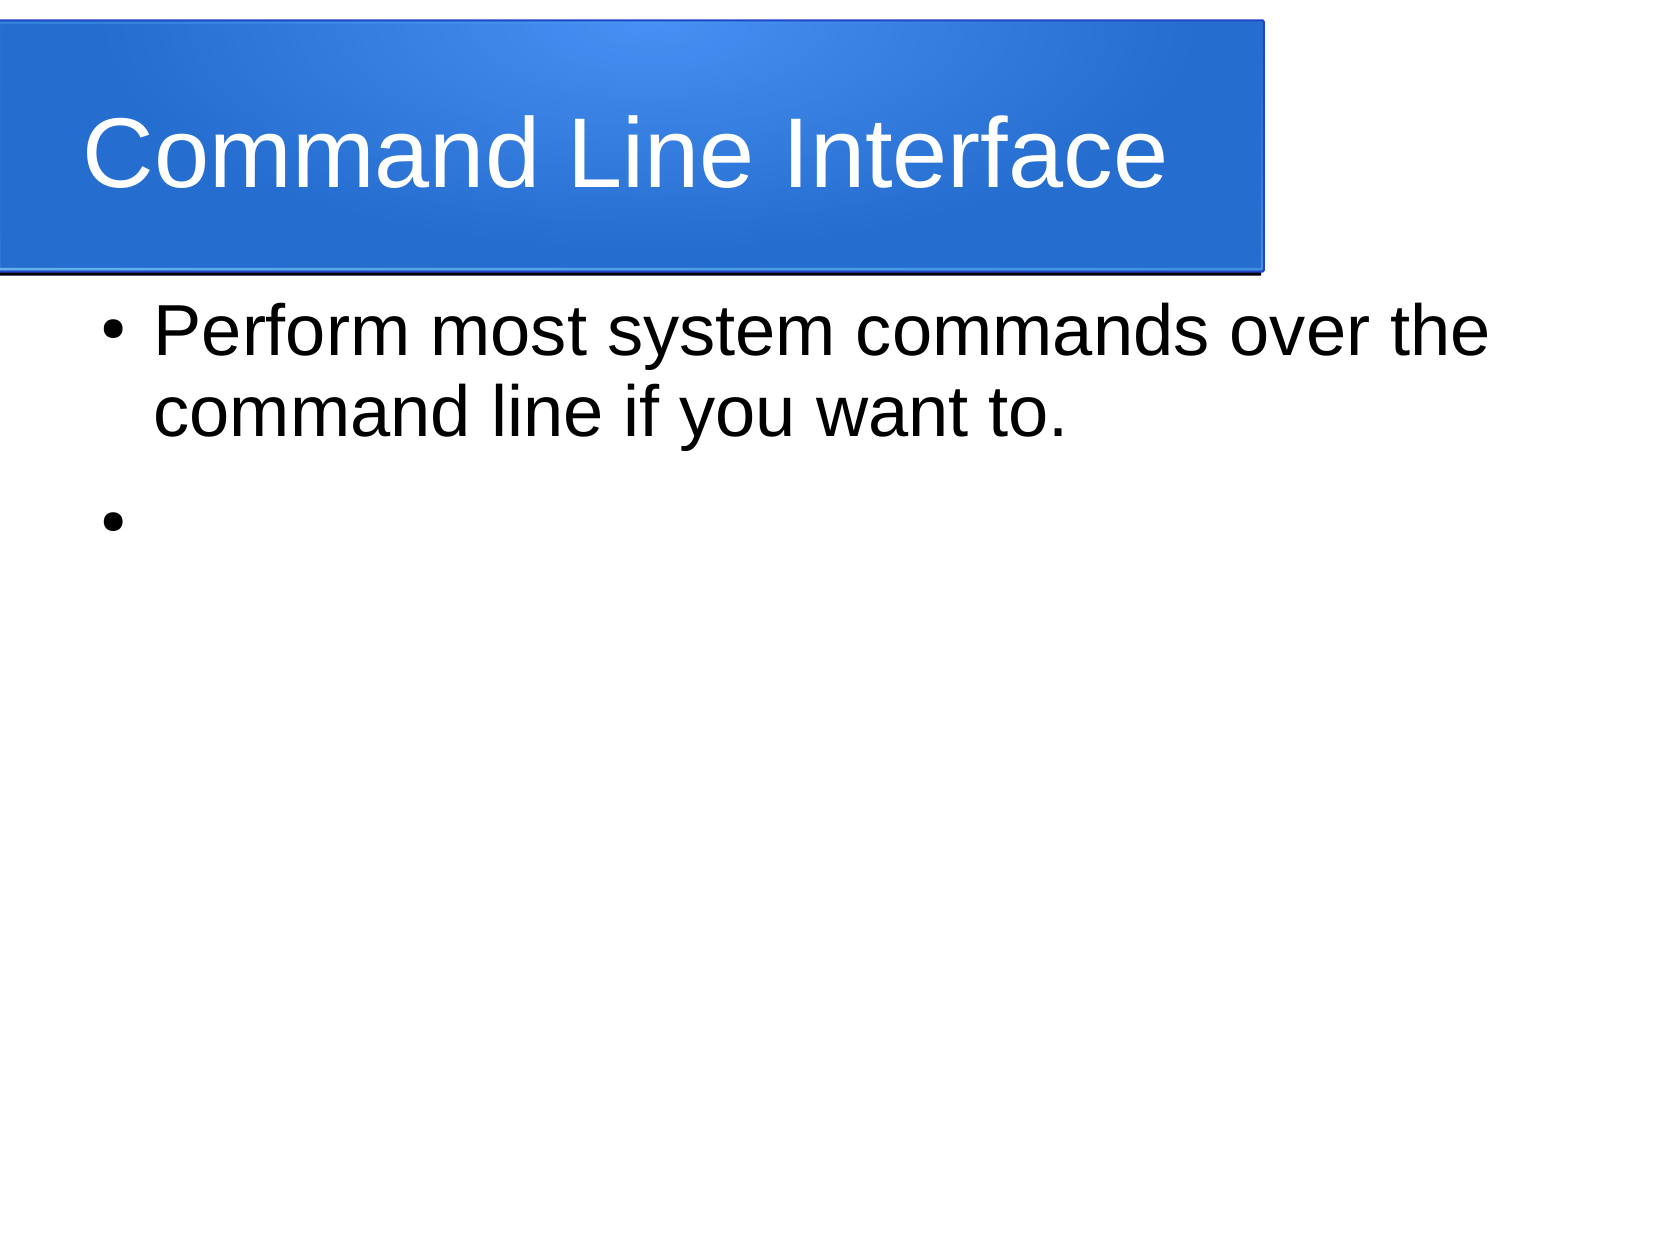

# Command Line Interface
Perform most system commands over the command line if you want to.